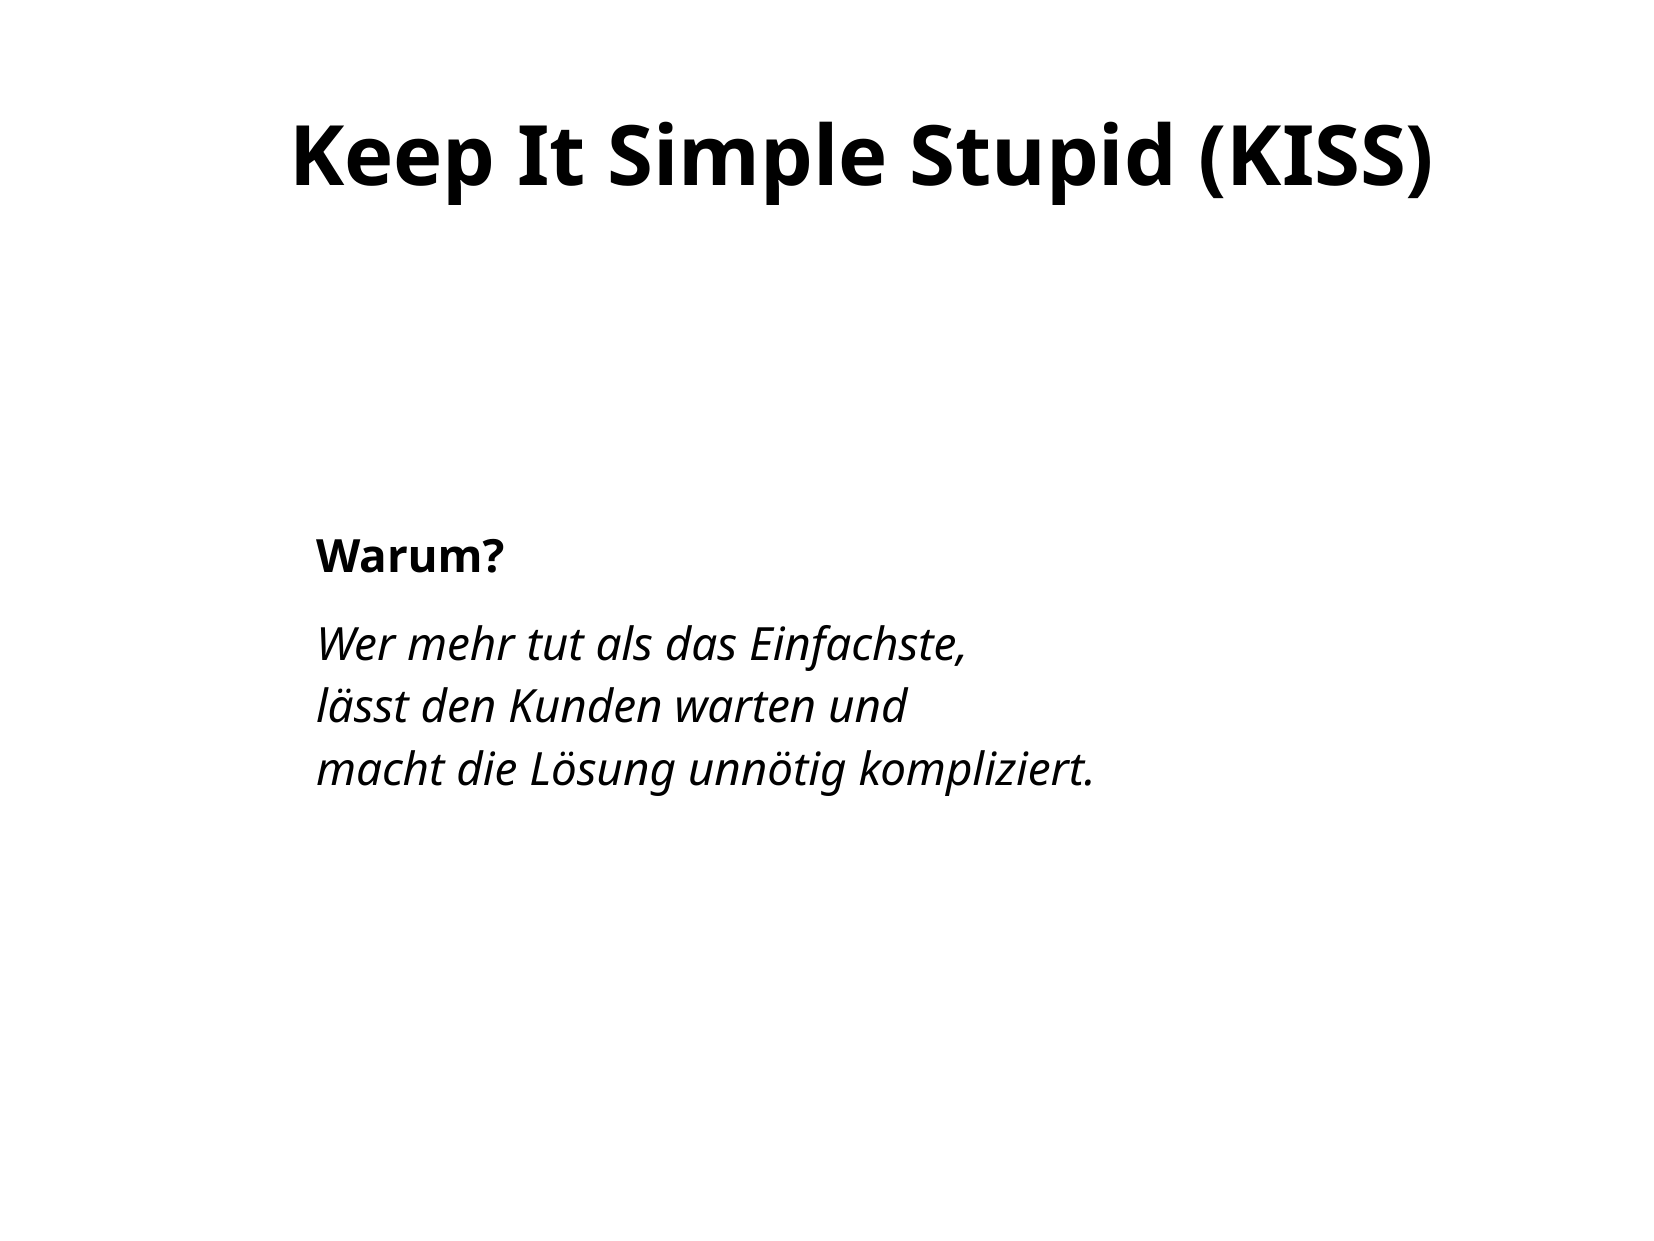

# Keep It Simple Stupid (KISS)
Warum?
Wer mehr tut als das Einfachste,
lässt den Kunden warten und
macht die Lösung unnötig kompliziert.